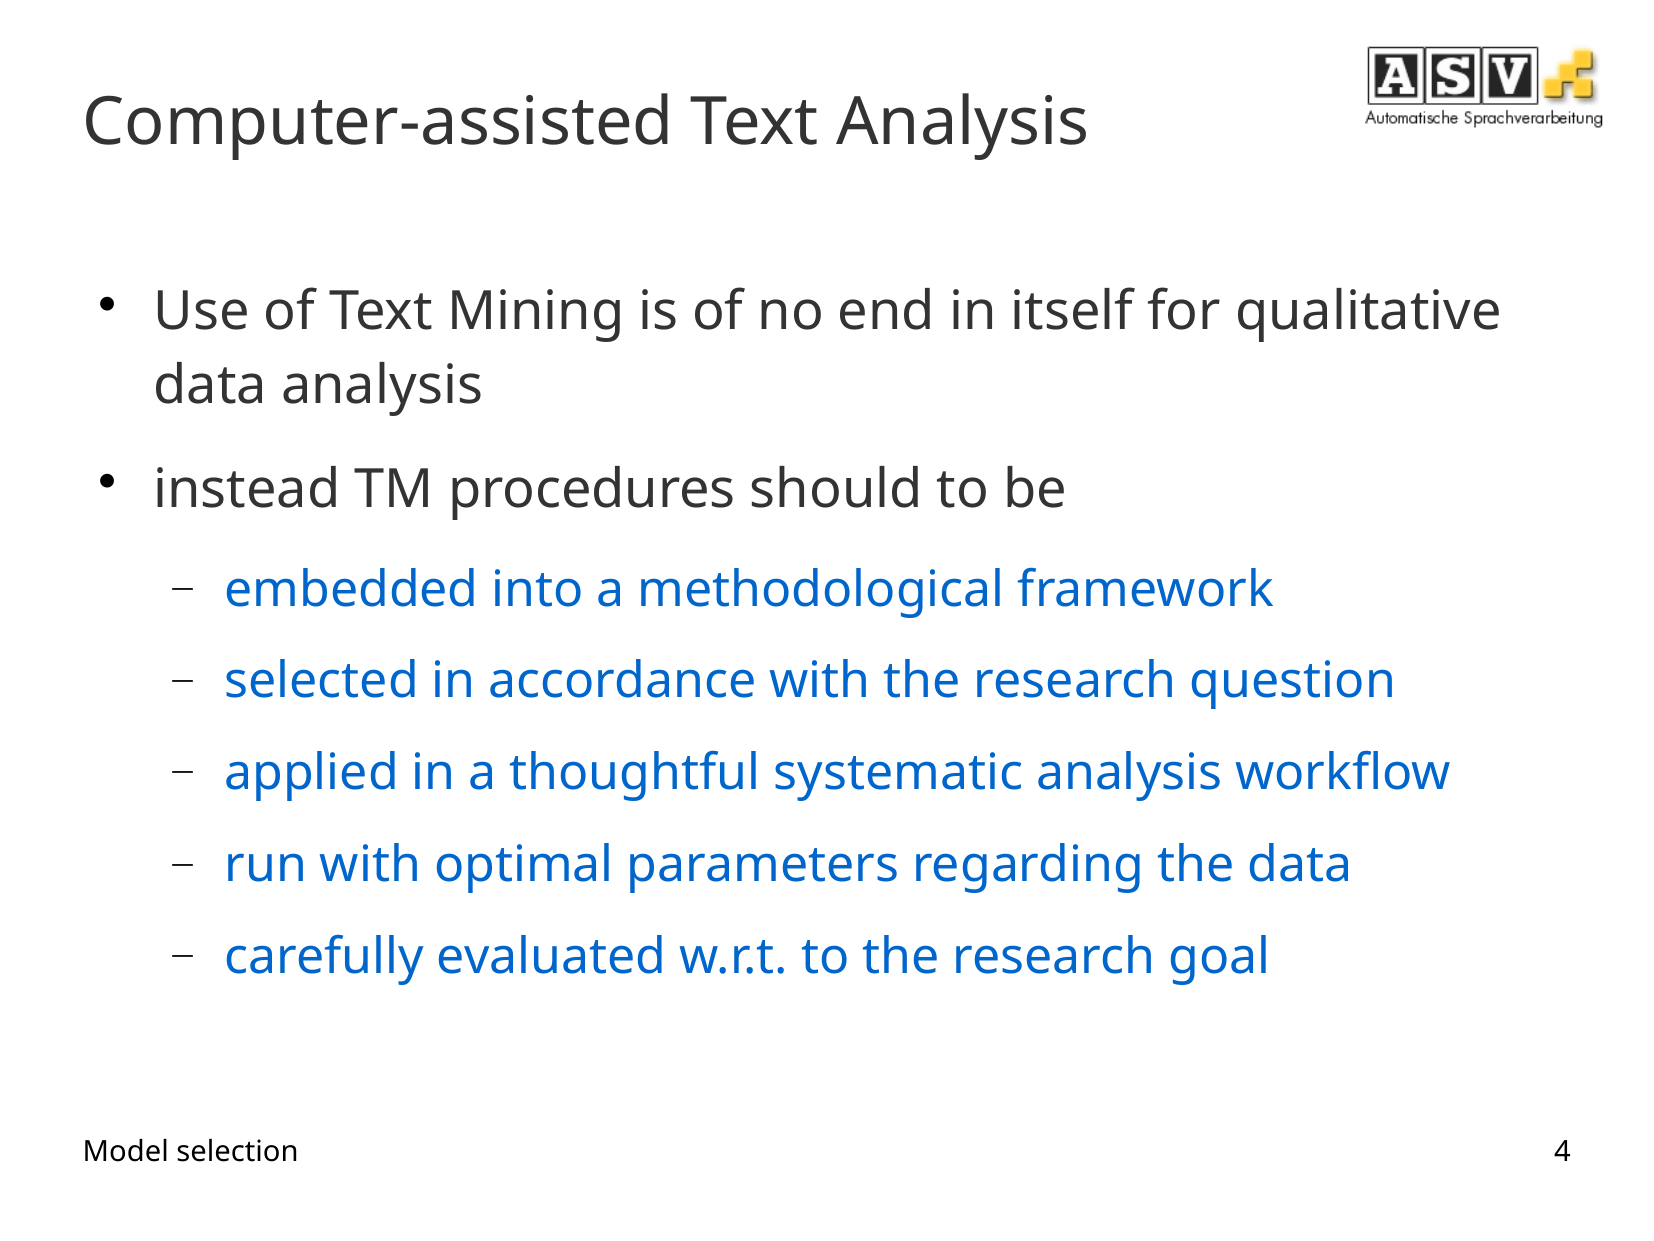

# Computer-assisted Text Analysis
Use of Text Mining is of no end in itself for qualitative data analysis
instead TM procedures should to be
embedded into a methodological framework
selected in accordance with the research question
applied in a thoughtful systematic analysis workflow
run with optimal parameters regarding the data
carefully evaluated w.r.t. to the research goal
Model selection
4